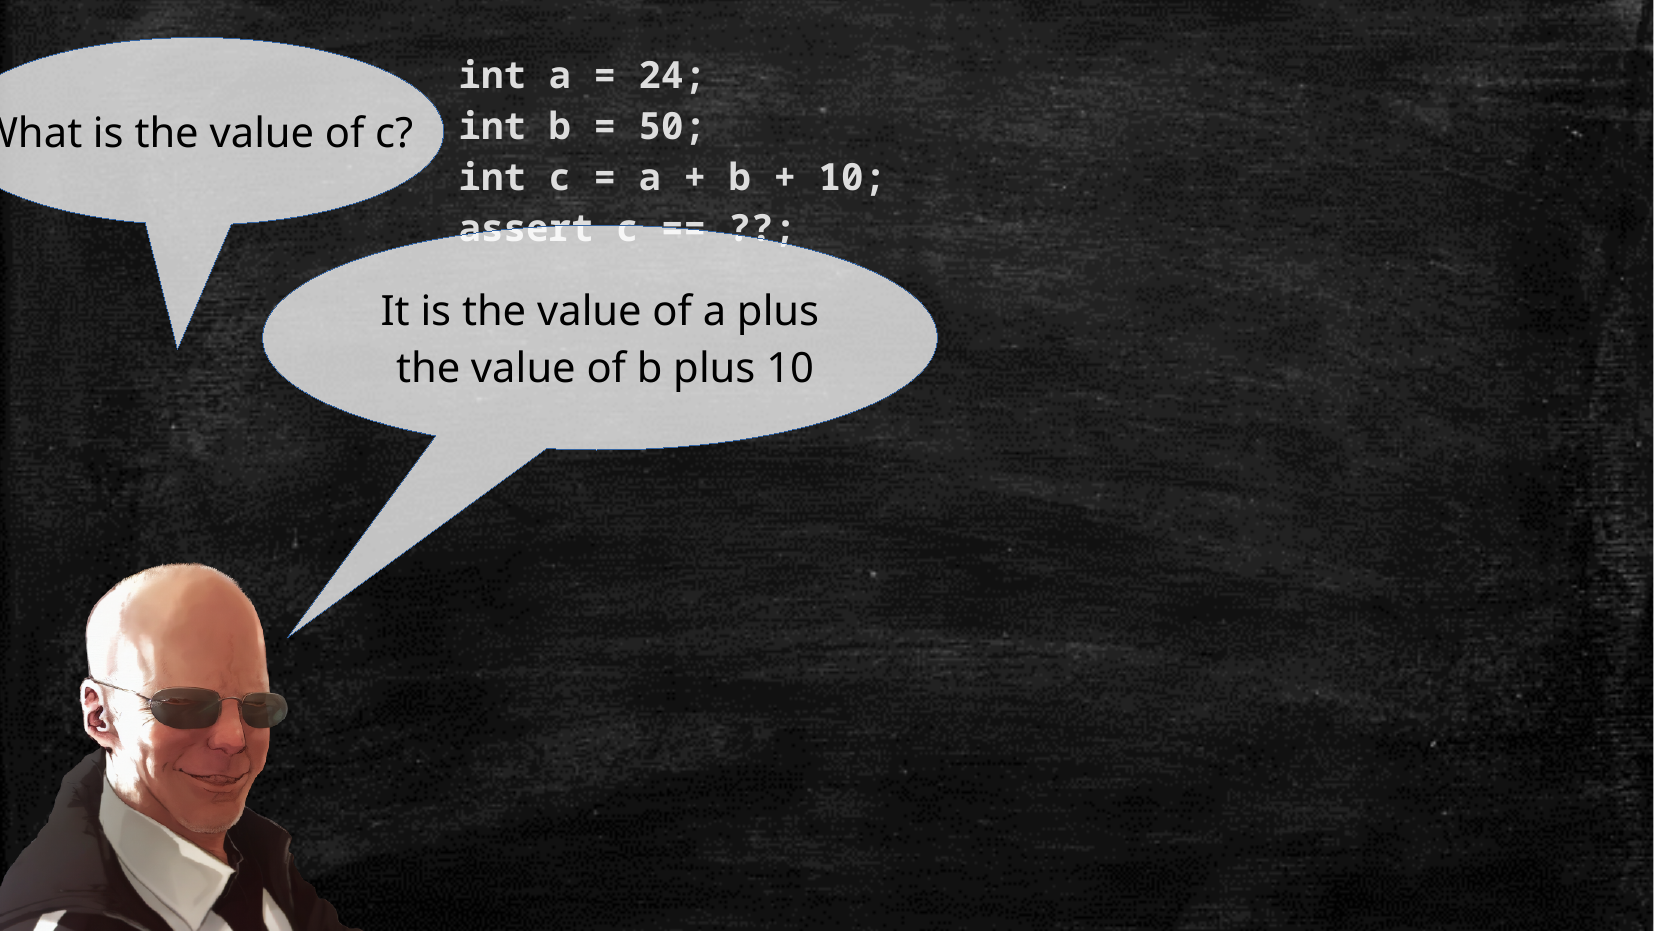

What is the value of c?
int a = 24;
int b = 50;
int c = a + b + 10;
assert c == ??;
It is the value of a plus
 the value of b plus 10